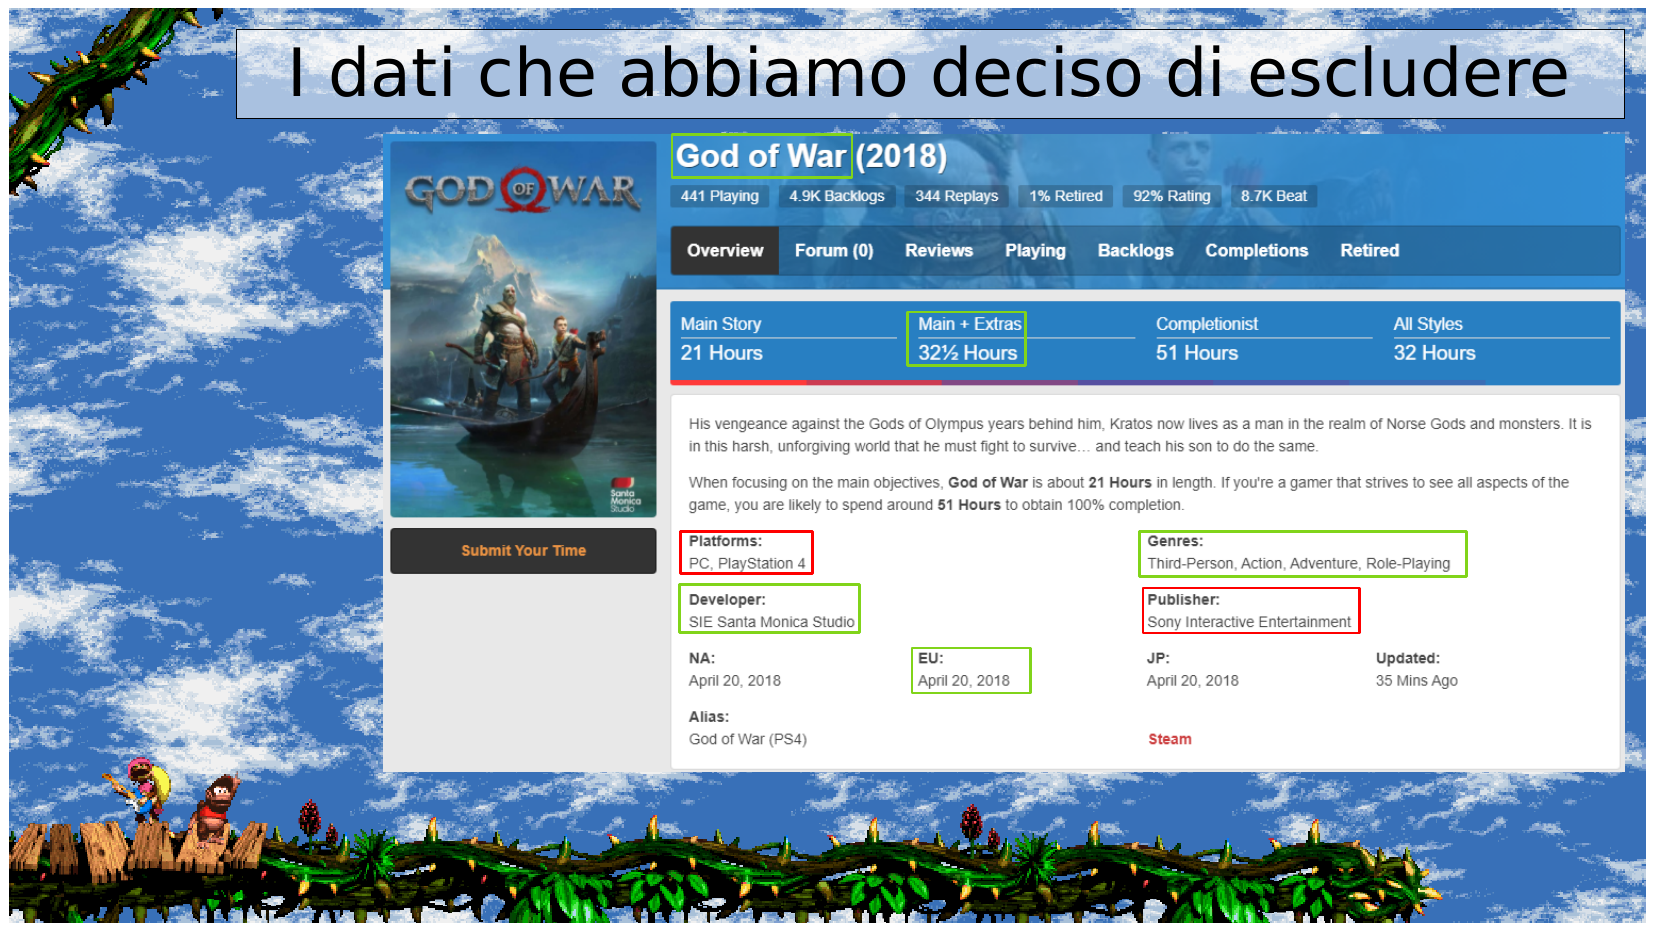

I dati che abbiamo deciso di escludere